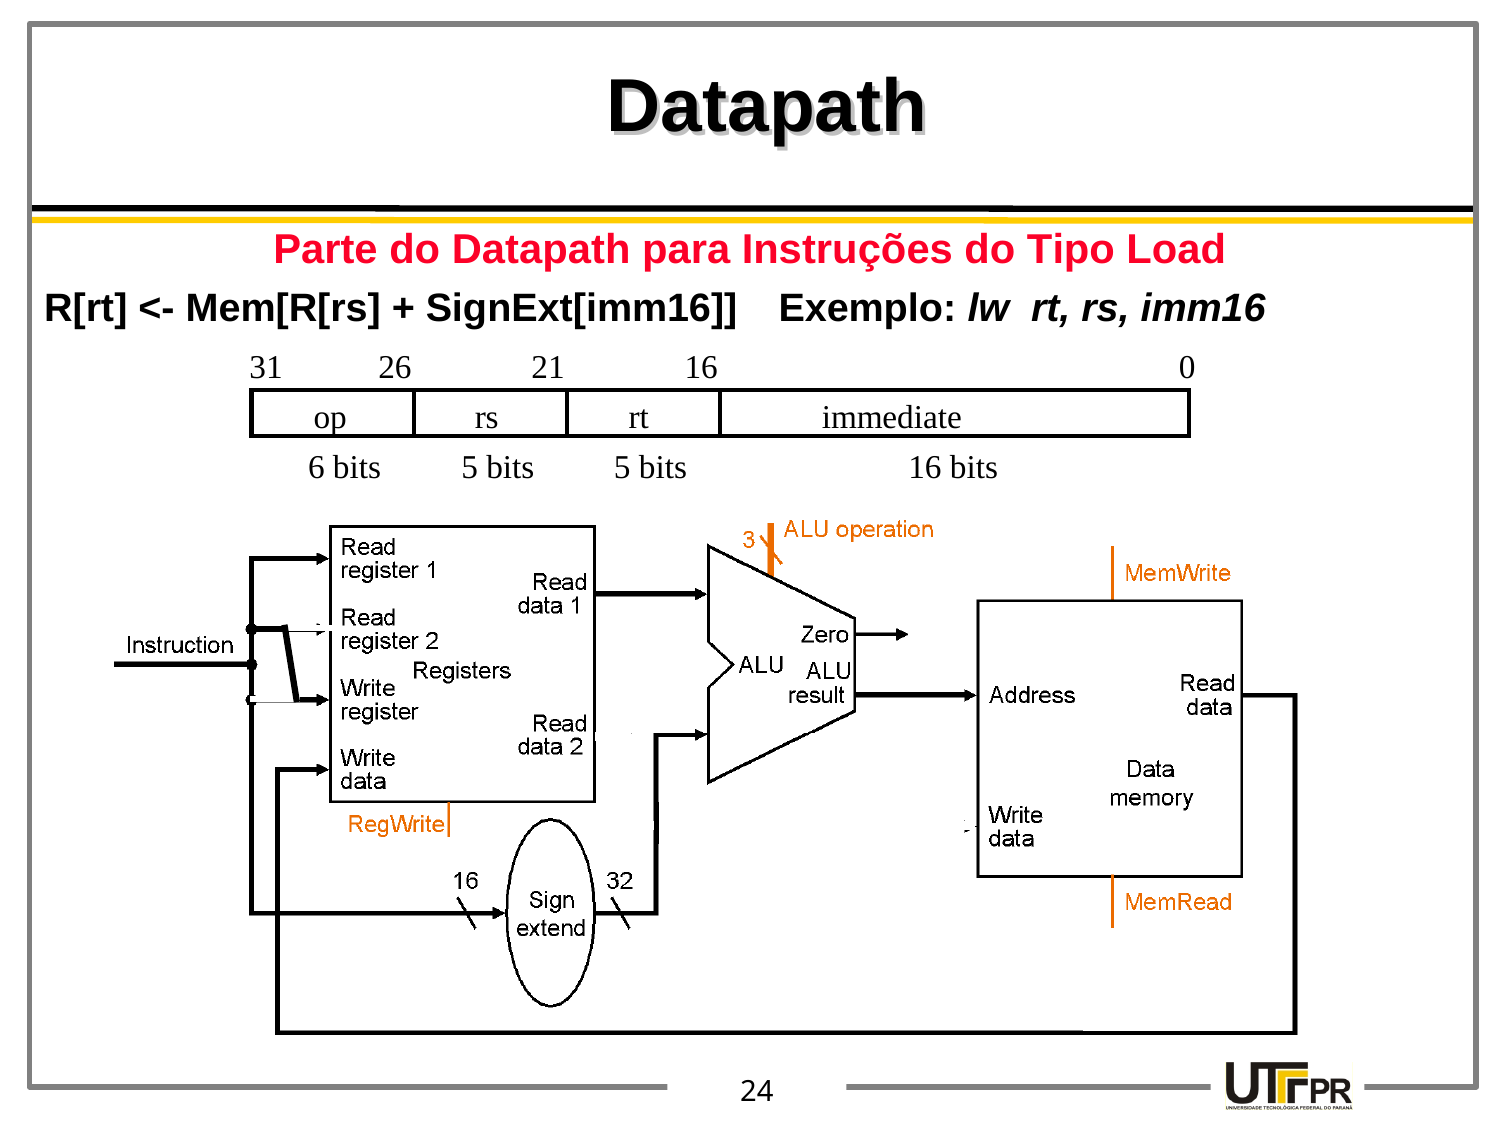

Datapath
# Parte do Datapath para Instruções do Tipo Load
R[rt] <- Mem[R[rs] + SignExt[imm16]]	Exemplo: lw rt, rs, imm16
31
26
21
16
0
op
rs
rt
immediate
6 bits
5 bits
5 bits
16 bits